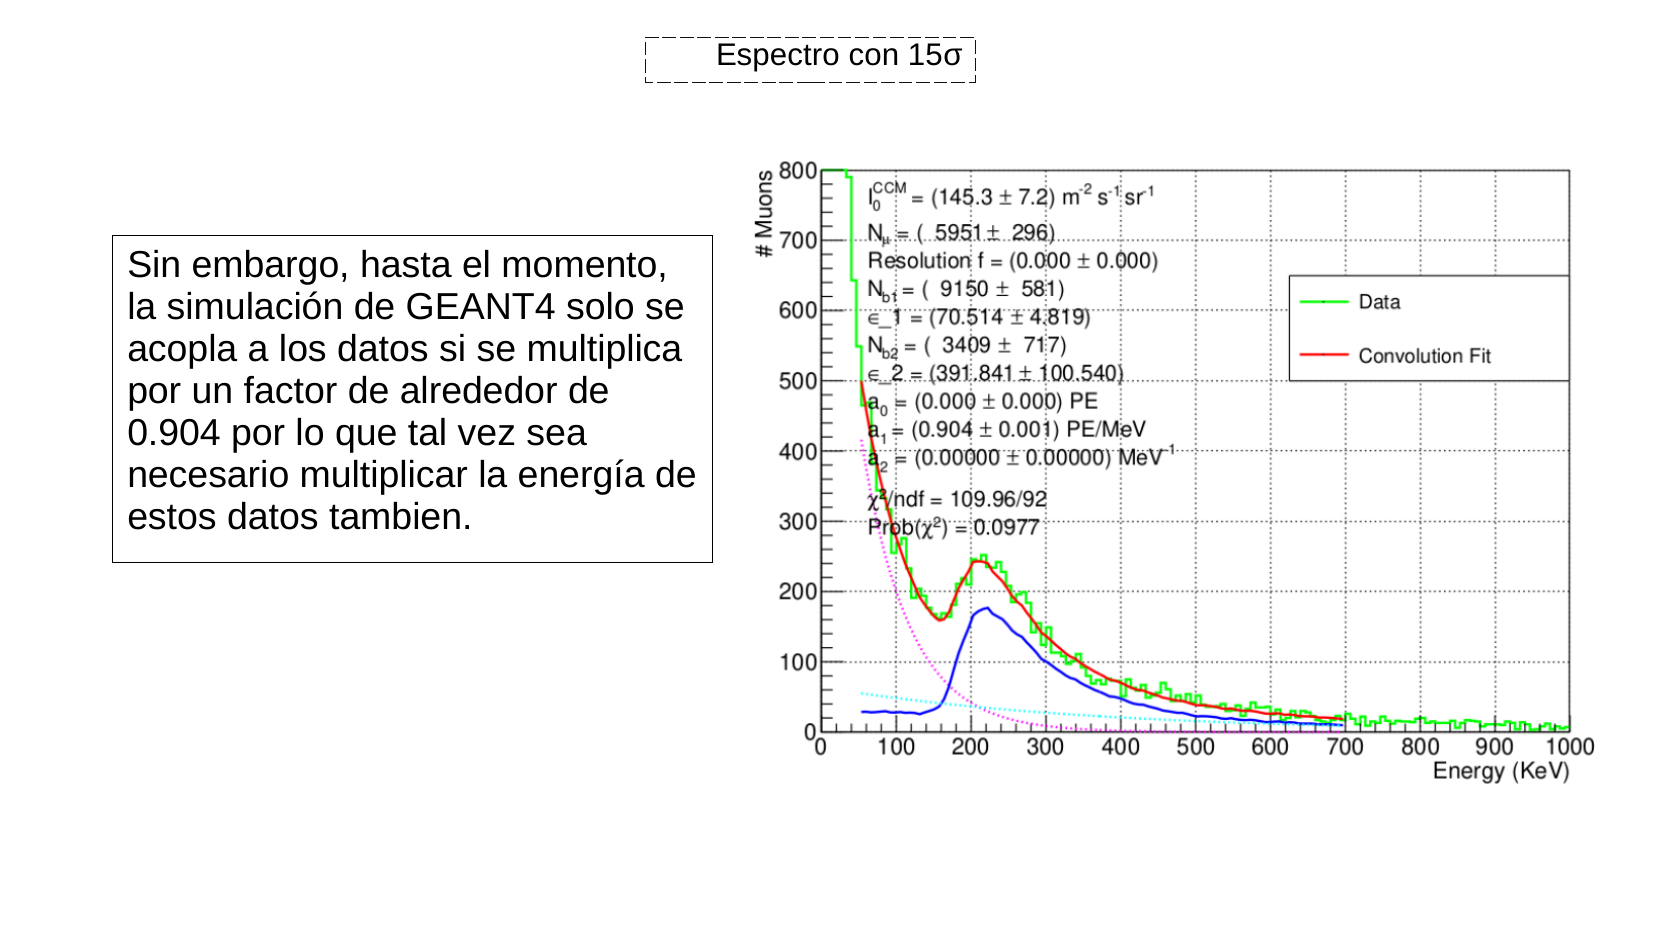

# Espectro con 15σ
Sin embargo, hasta el momento, la simulación de GEANT4 solo se acopla a los datos si se multiplica por un factor de alrededor de 0.904 por lo que tal vez sea necesario multiplicar la energía de estos datos tambien.